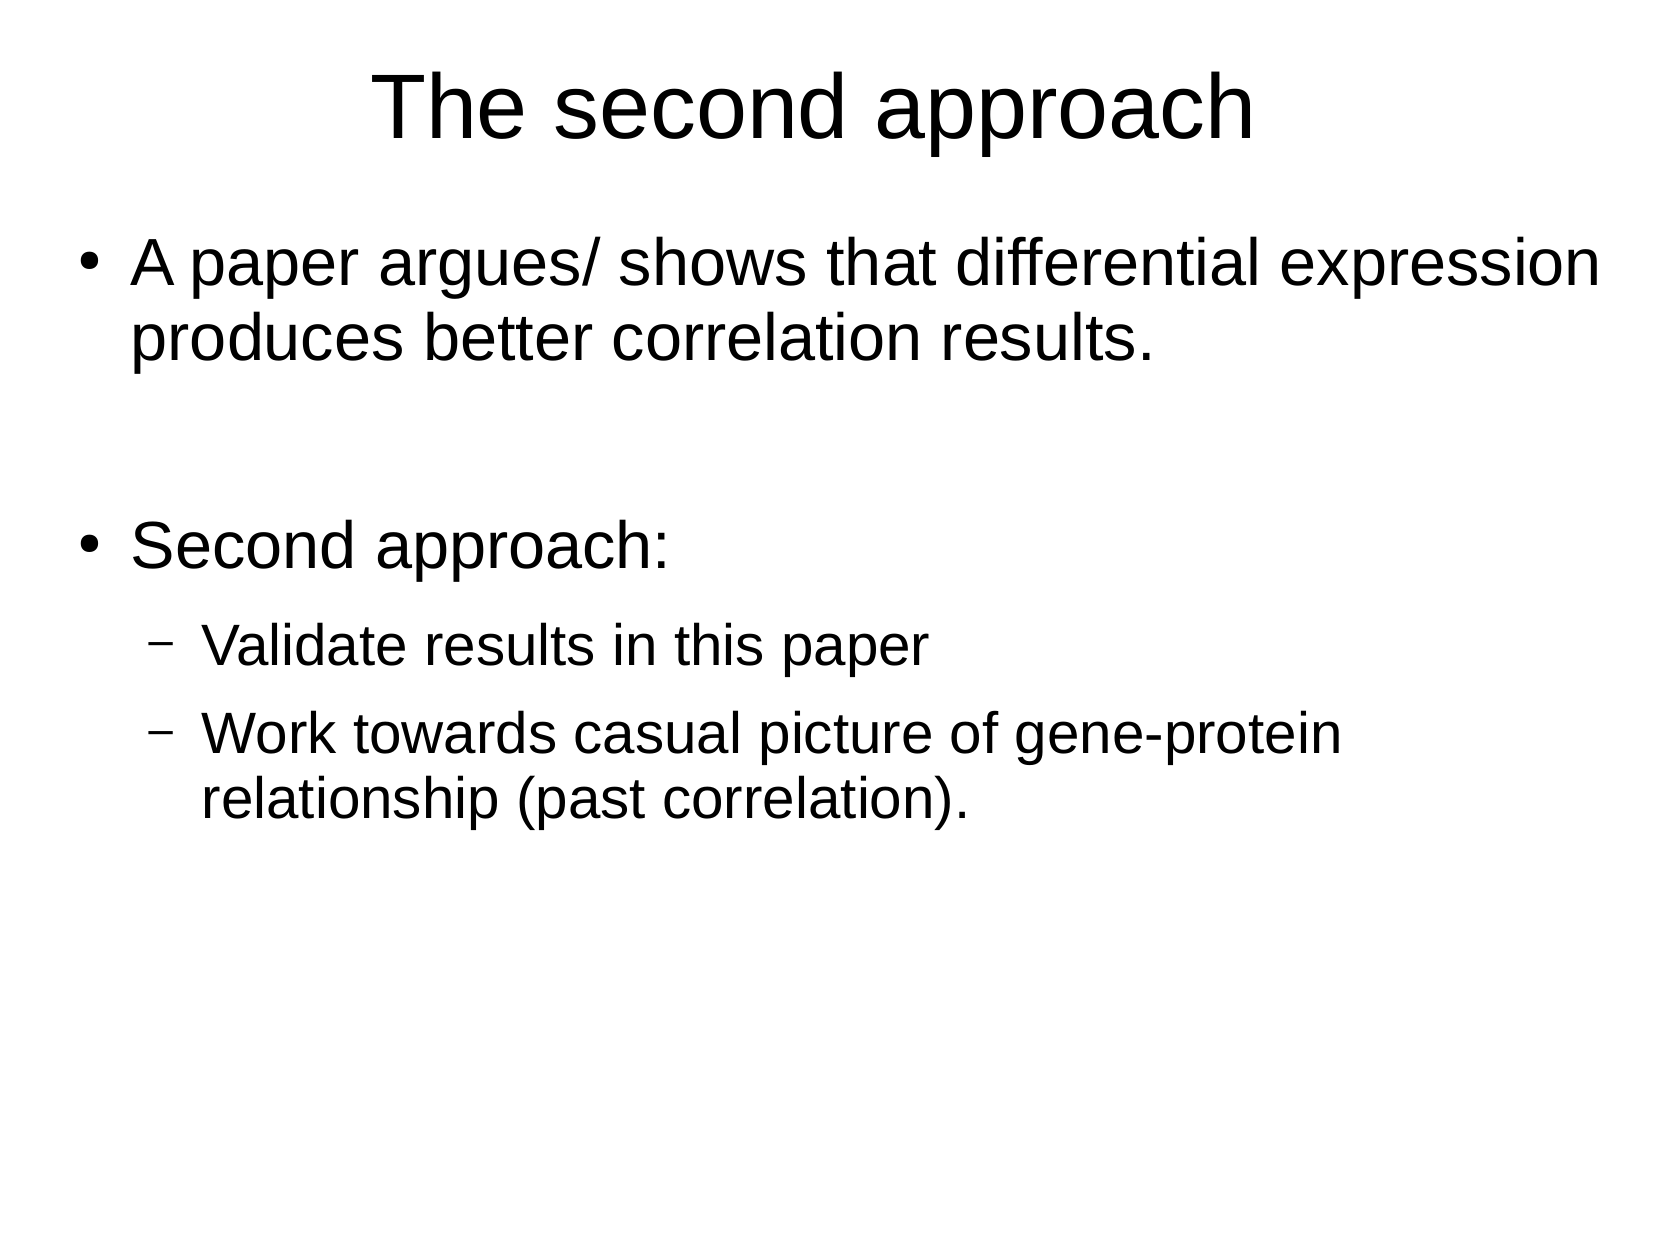

# The second approach
A paper argues/ shows that differential expression produces better correlation results.
Second approach:
Validate results in this paper
Work towards casual picture of gene-protein relationship (past correlation).